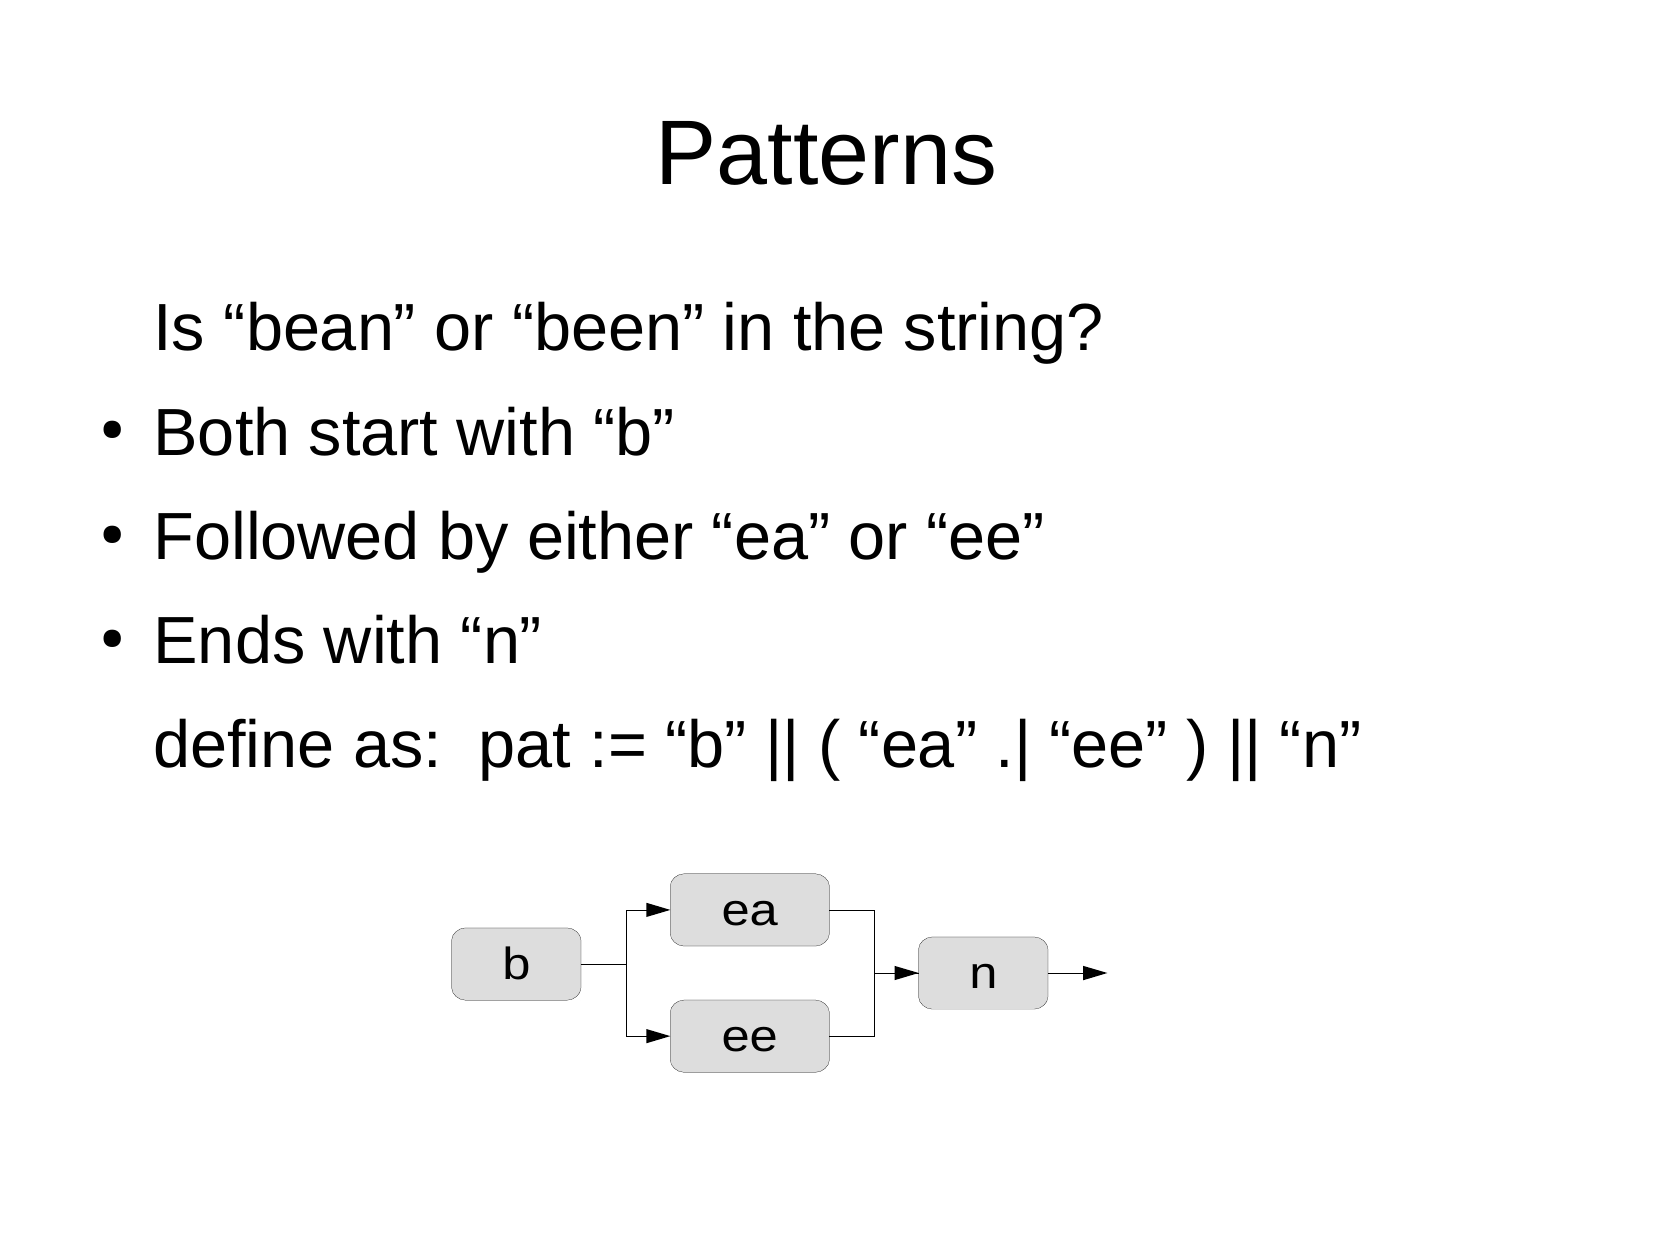

# Patterns
Is “bean” or “been” in the string?
Both start with “b”
Followed by either “ea” or “ee”
Ends with “n”
define as: pat := “b” || ( “ea” .| “ee” ) || “n”